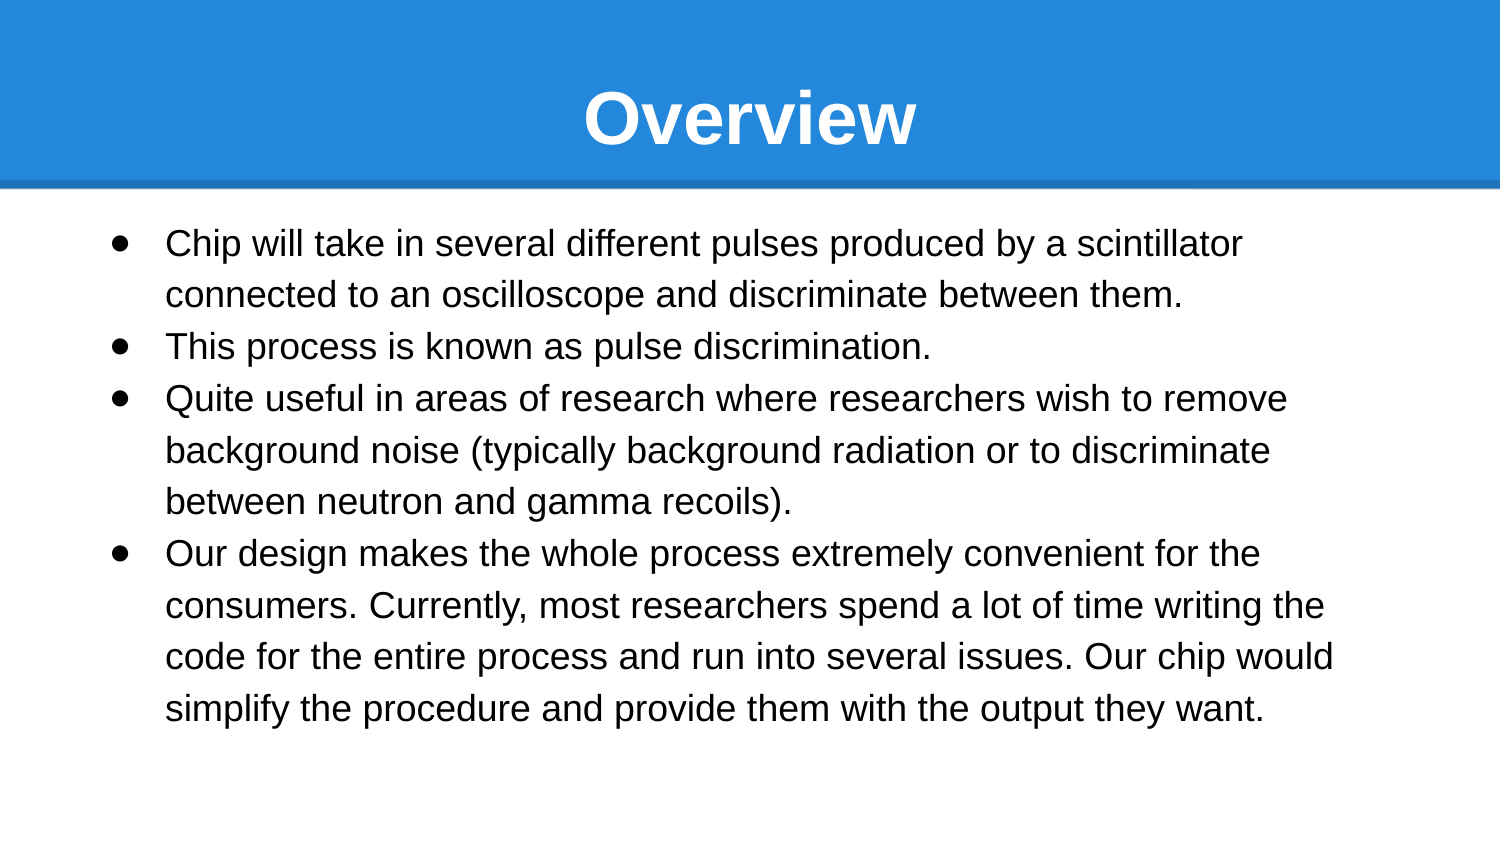

# Overview
Chip will take in several different pulses produced by a scintillator connected to an oscilloscope and discriminate between them.
This process is known as pulse discrimination.
Quite useful in areas of research where researchers wish to remove background noise (typically background radiation or to discriminate between neutron and gamma recoils).
Our design makes the whole process extremely convenient for the consumers. Currently, most researchers spend a lot of time writing the code for the entire process and run into several issues. Our chip would simplify the procedure and provide them with the output they want.